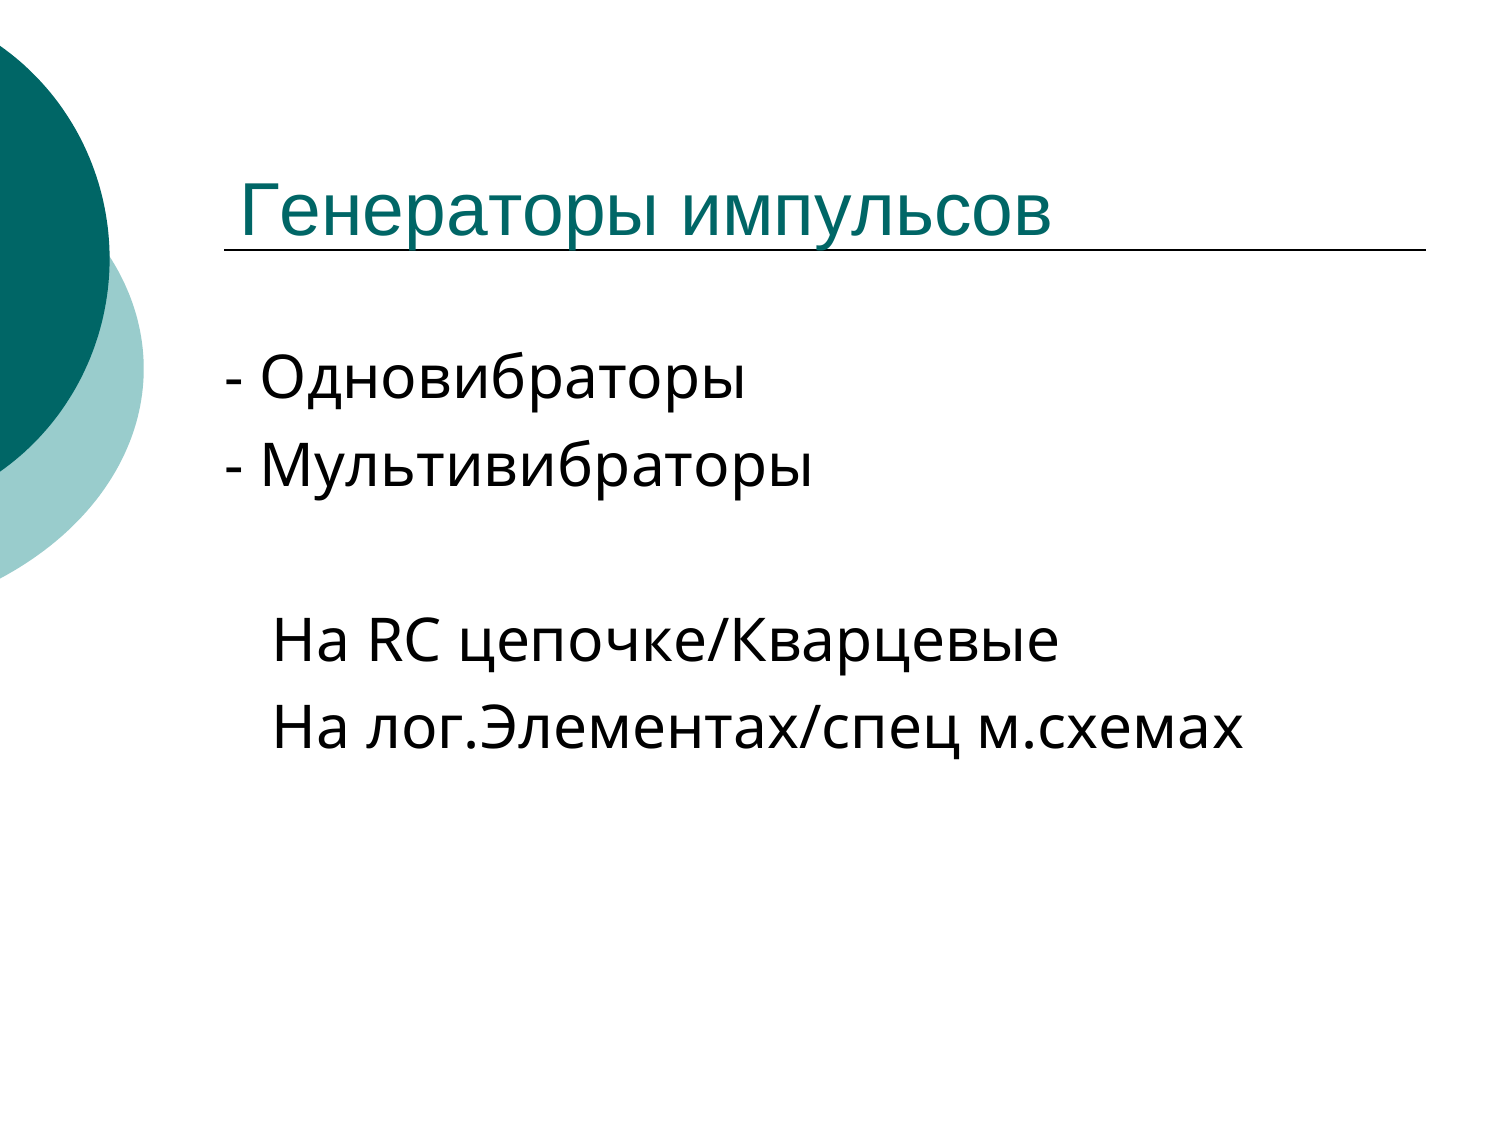

# Генераторы импульсов
- Одновибраторы
- Мультивибраторы
 На RC цепочке/Кварцевые
 На лог.Элементах/спец м.схемах